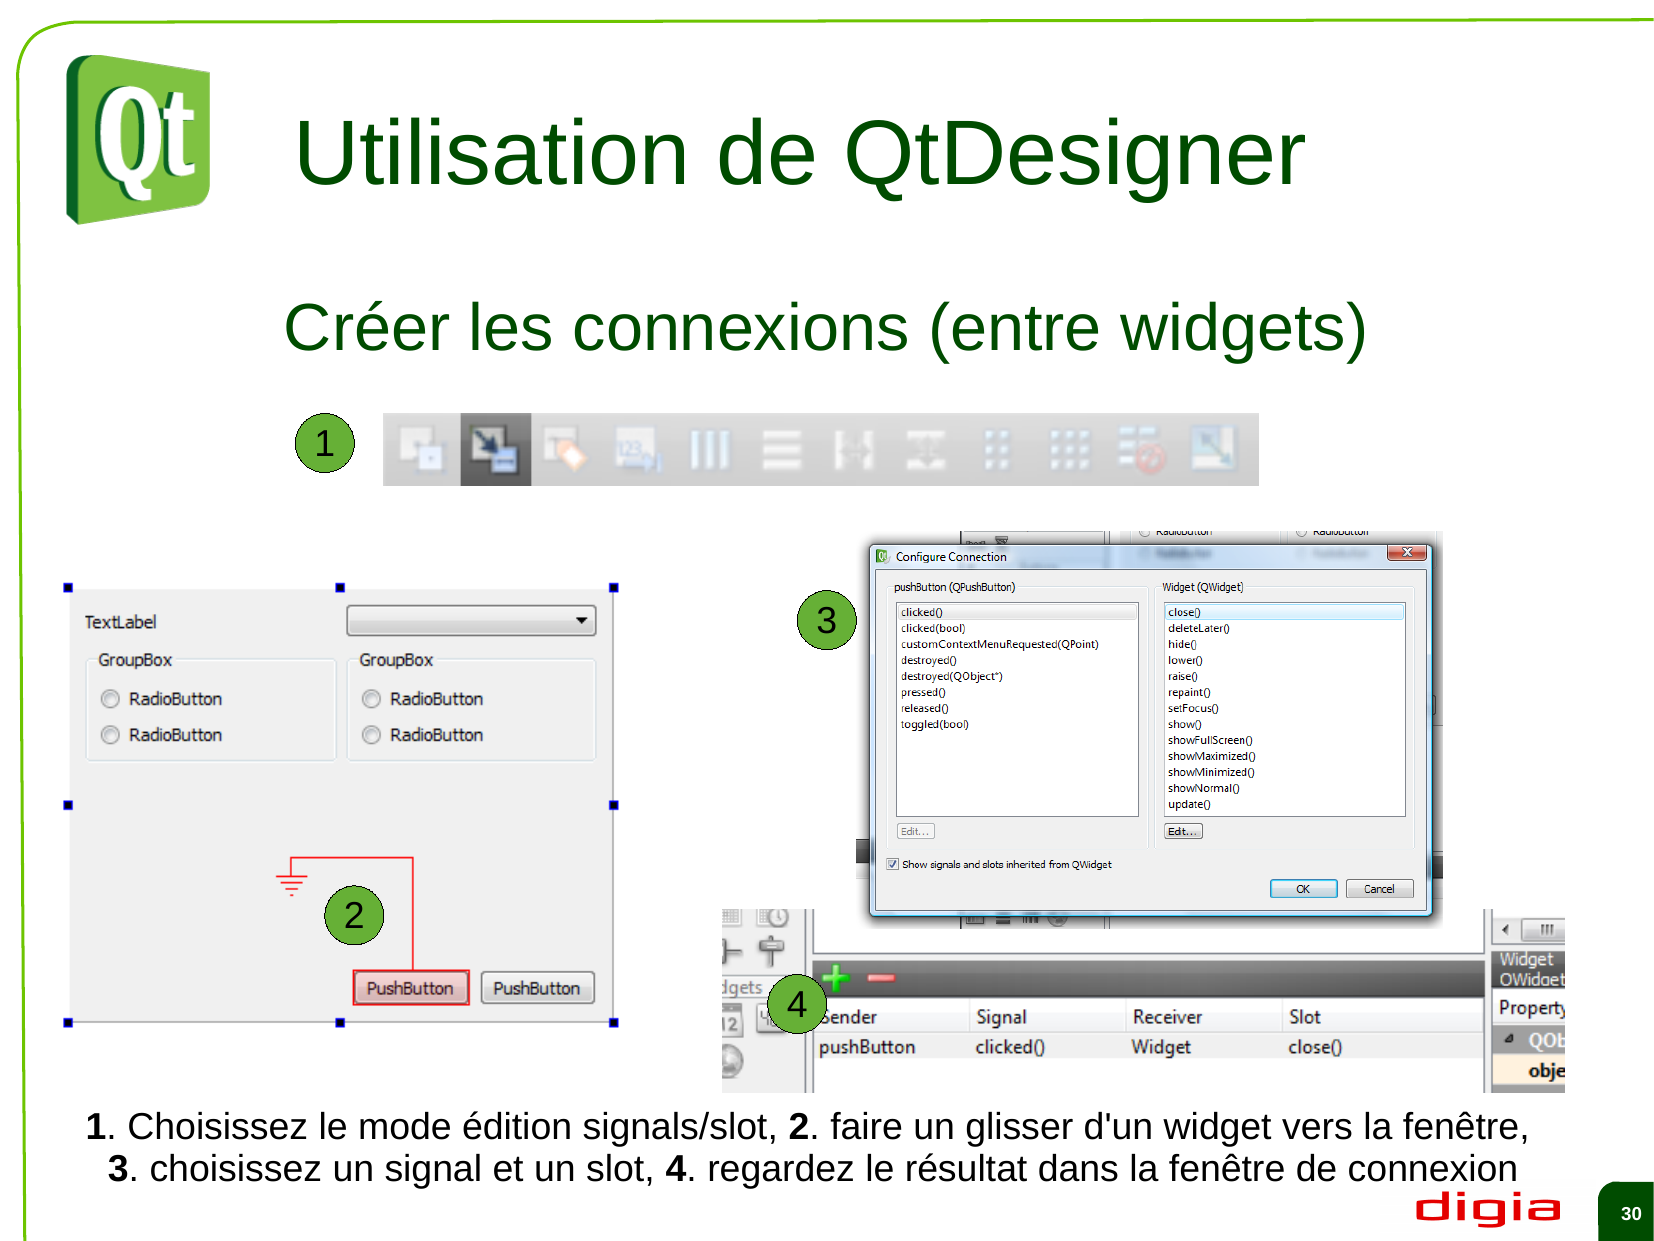

# Utilisation de QtDesigner
Créer les connexions (entre widgets)
1
3
2
4
1. Choisissez le mode édition signals/slot, 2. faire un glisser d'un widget vers la fenêtre,
3. choisissez un signal et un slot, 4. regardez le résultat dans la fenêtre de connexion